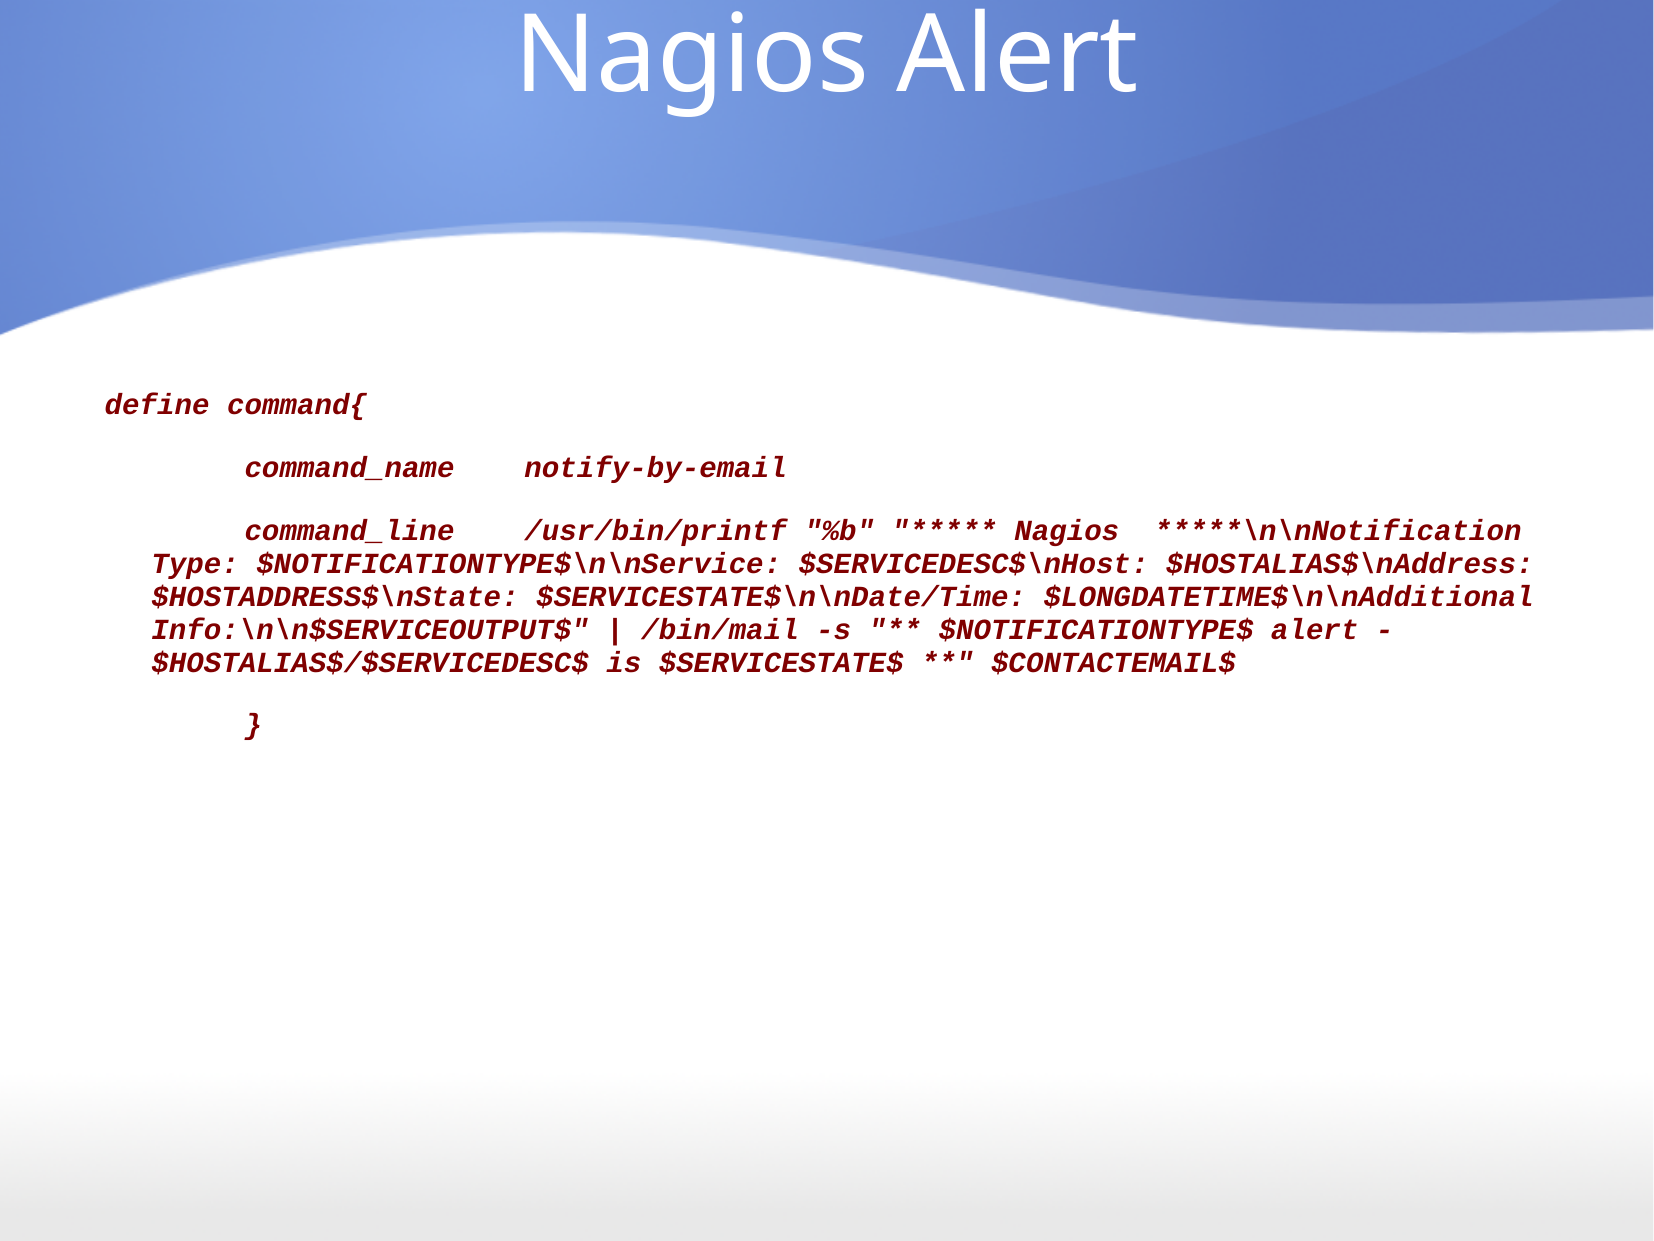

# Nagios Alert
define command{
 command_name notify-by-email
 command_line /usr/bin/printf "%b" "***** Nagios *****\n\nNotification Type: $NOTIFICATIONTYPE$\n\nService: $SERVICEDESC$\nHost: $HOSTALIAS$\nAddress: $HOSTADDRESS$\nState: $SERVICESTATE$\n\nDate/Time: $LONGDATETIME$\n\nAdditional Info:\n\n$SERVICEOUTPUT$" | /bin/mail -s "** $NOTIFICATIONTYPE$ alert - $HOSTALIAS$/$SERVICEDESC$ is $SERVICESTATE$ **" $CONTACTEMAIL$
 }